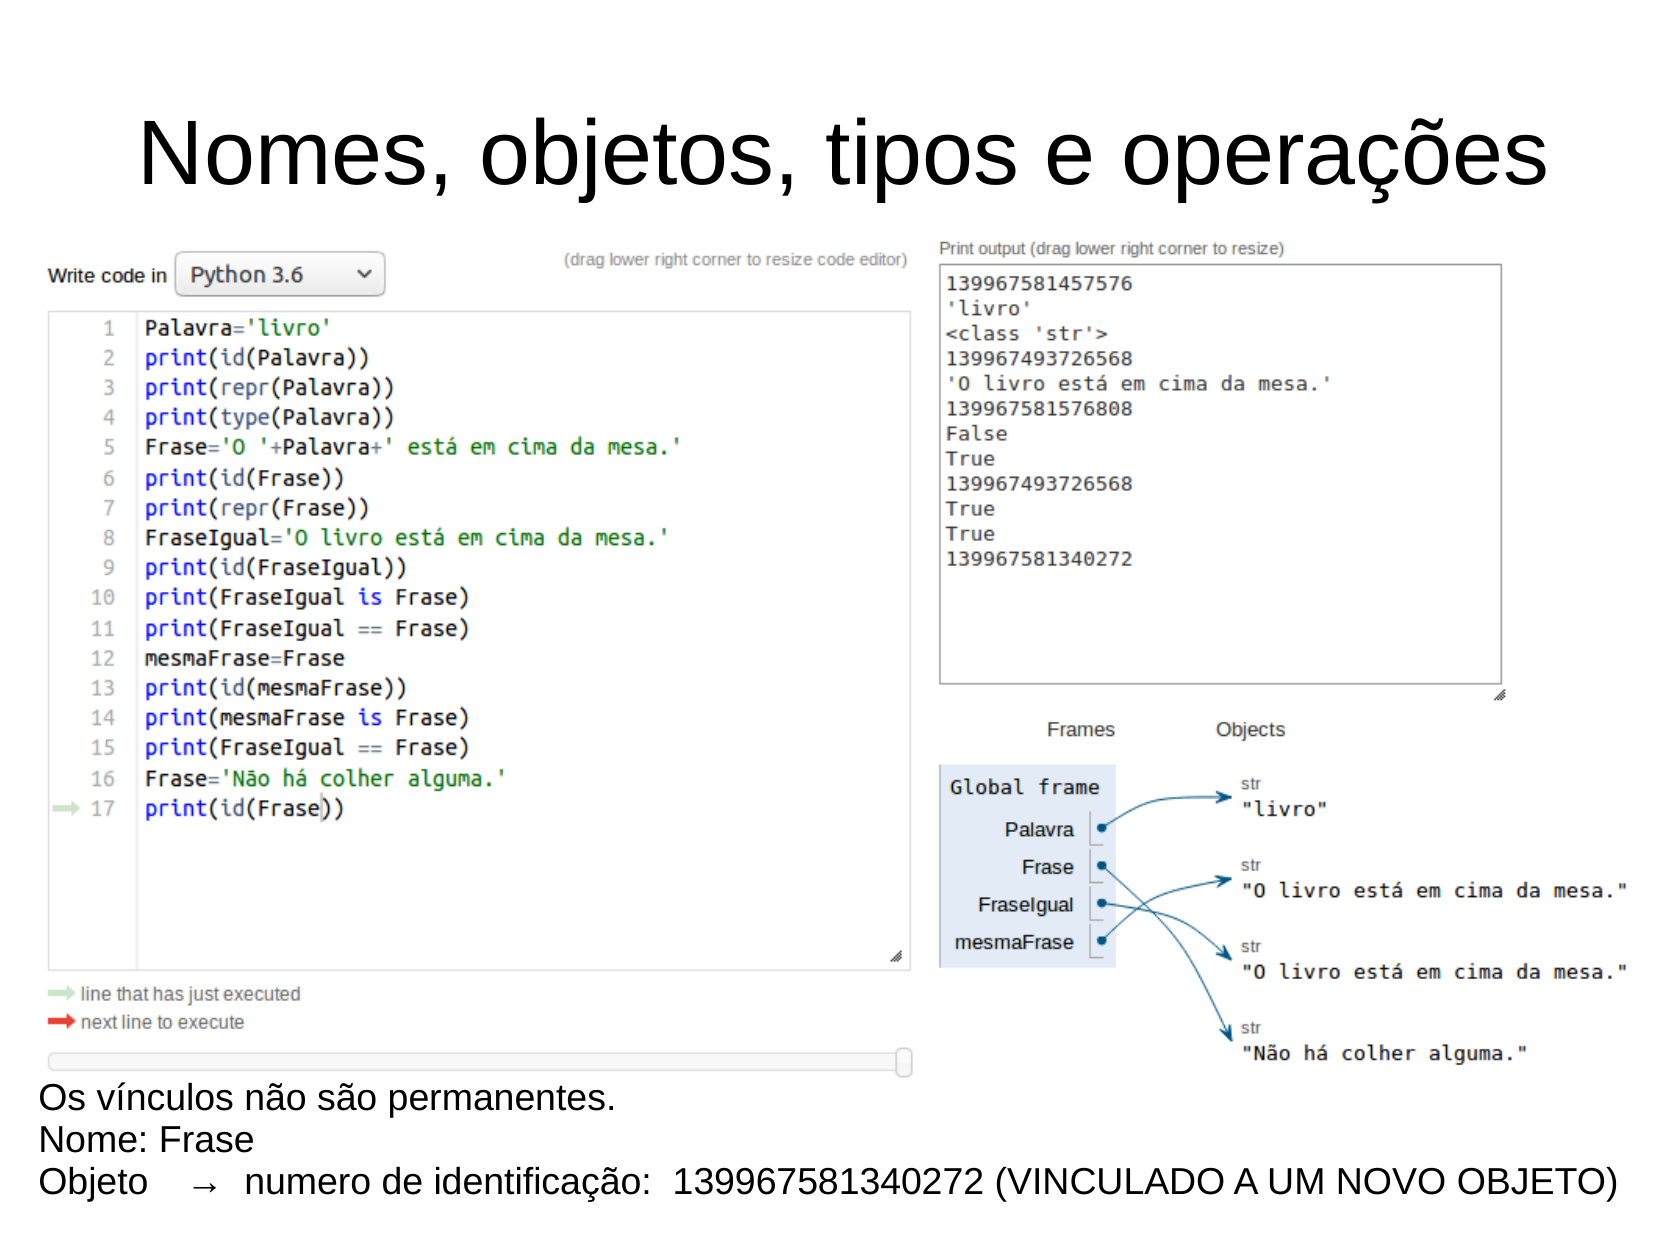

# Nomes, objetos, tipos e operações
Os vínculos não são permanentes.
Nome: Frase
Objeto 	→ numero de identificação: 139967581340272 (VINCULADO A UM NOVO OBJETO)